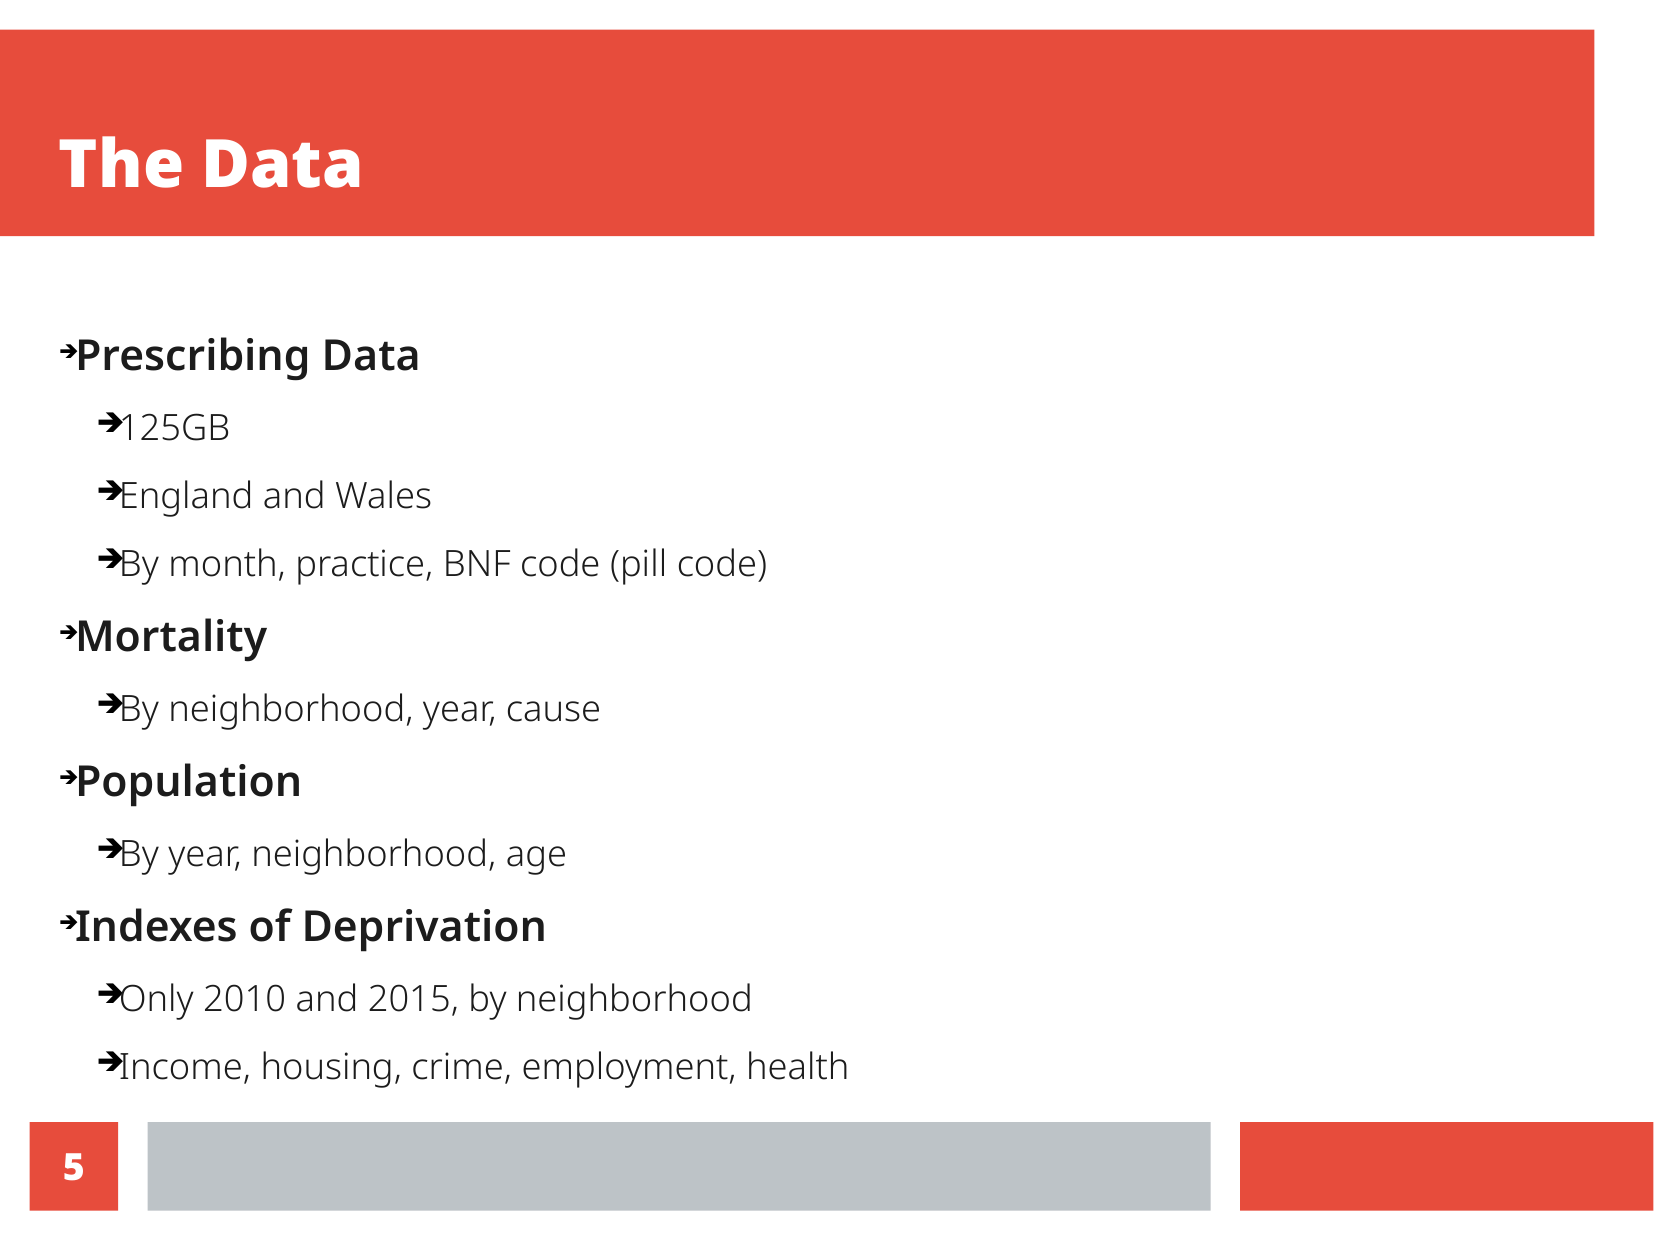

# The Data
Prescribing Data
125GB
England and Wales
By month, practice, BNF code (pill code)
Mortality
By neighborhood, year, cause
Population
By year, neighborhood, age
Indexes of Deprivation
Only 2010 and 2015, by neighborhood
Income, housing, crime, employment, health
5